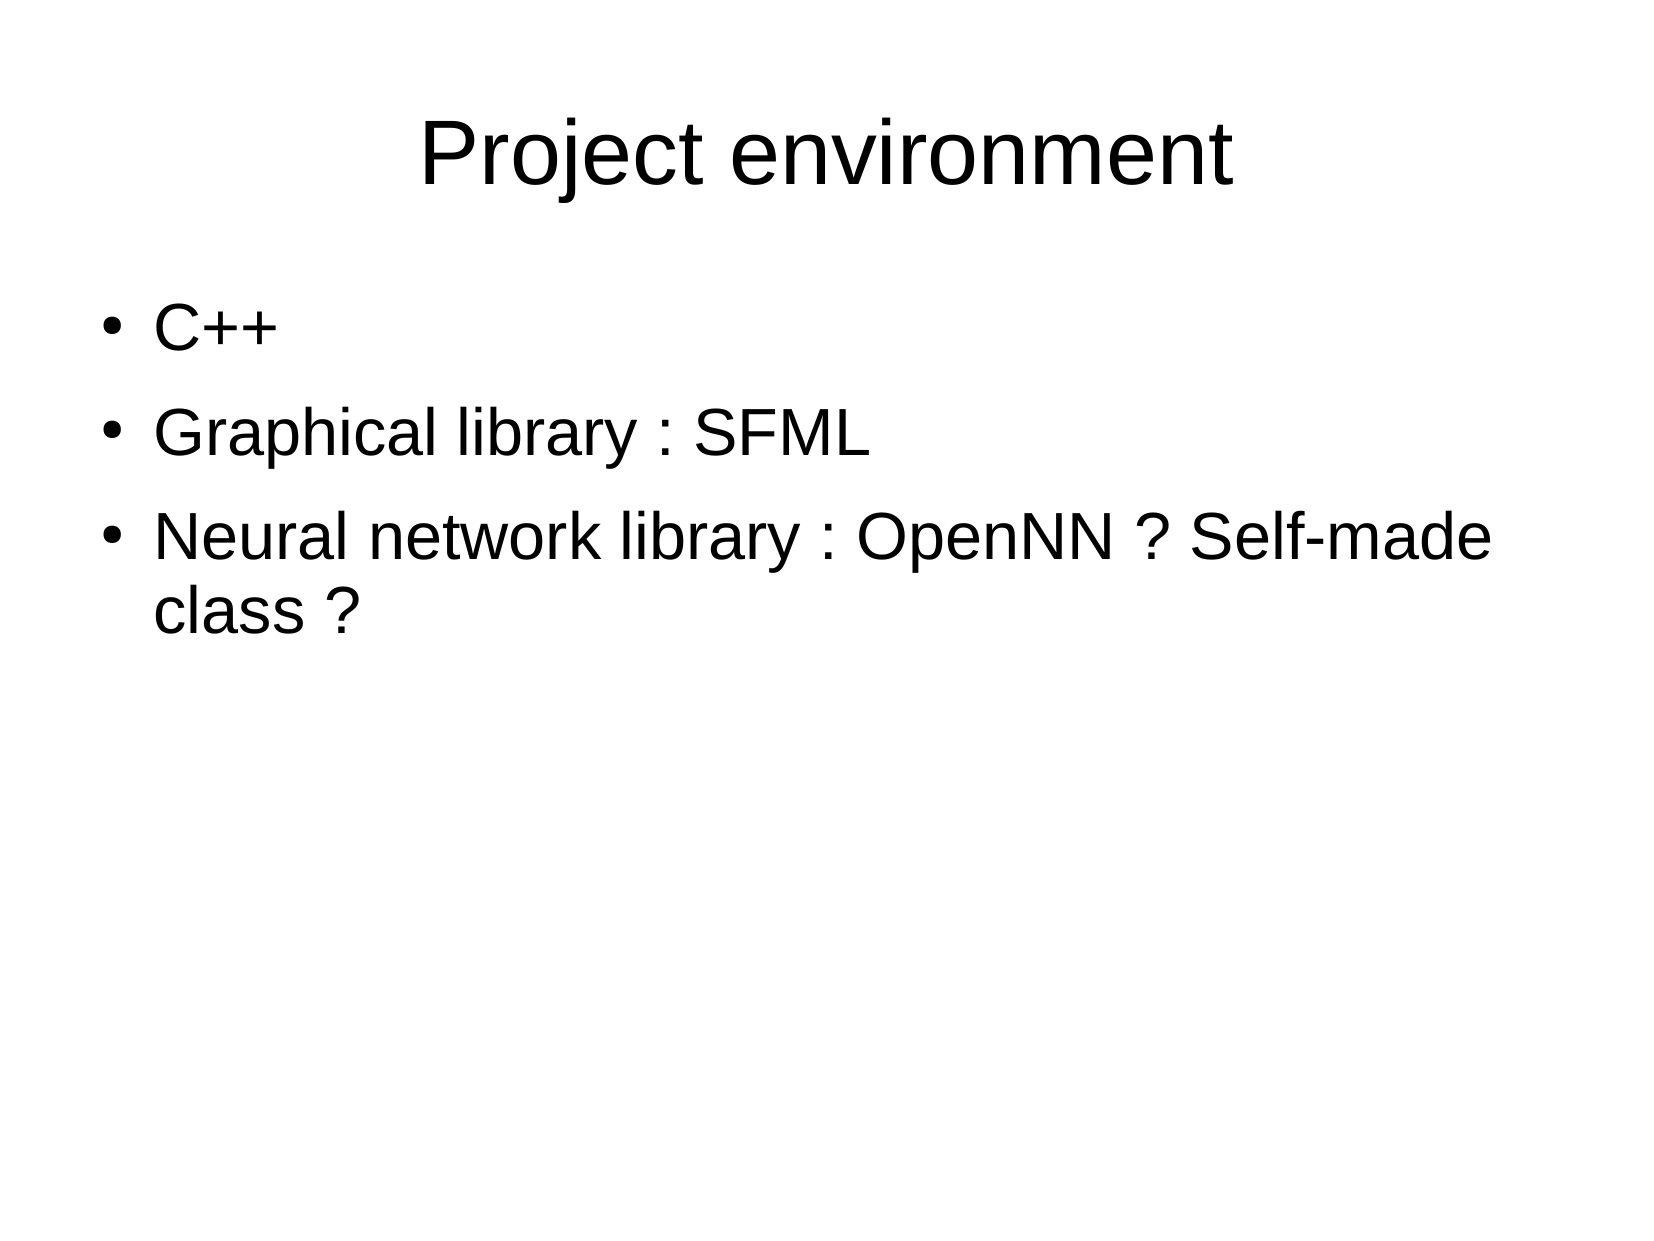

# Project environment
C++
Graphical library : SFML
Neural network library : OpenNN ? Self-made class ?